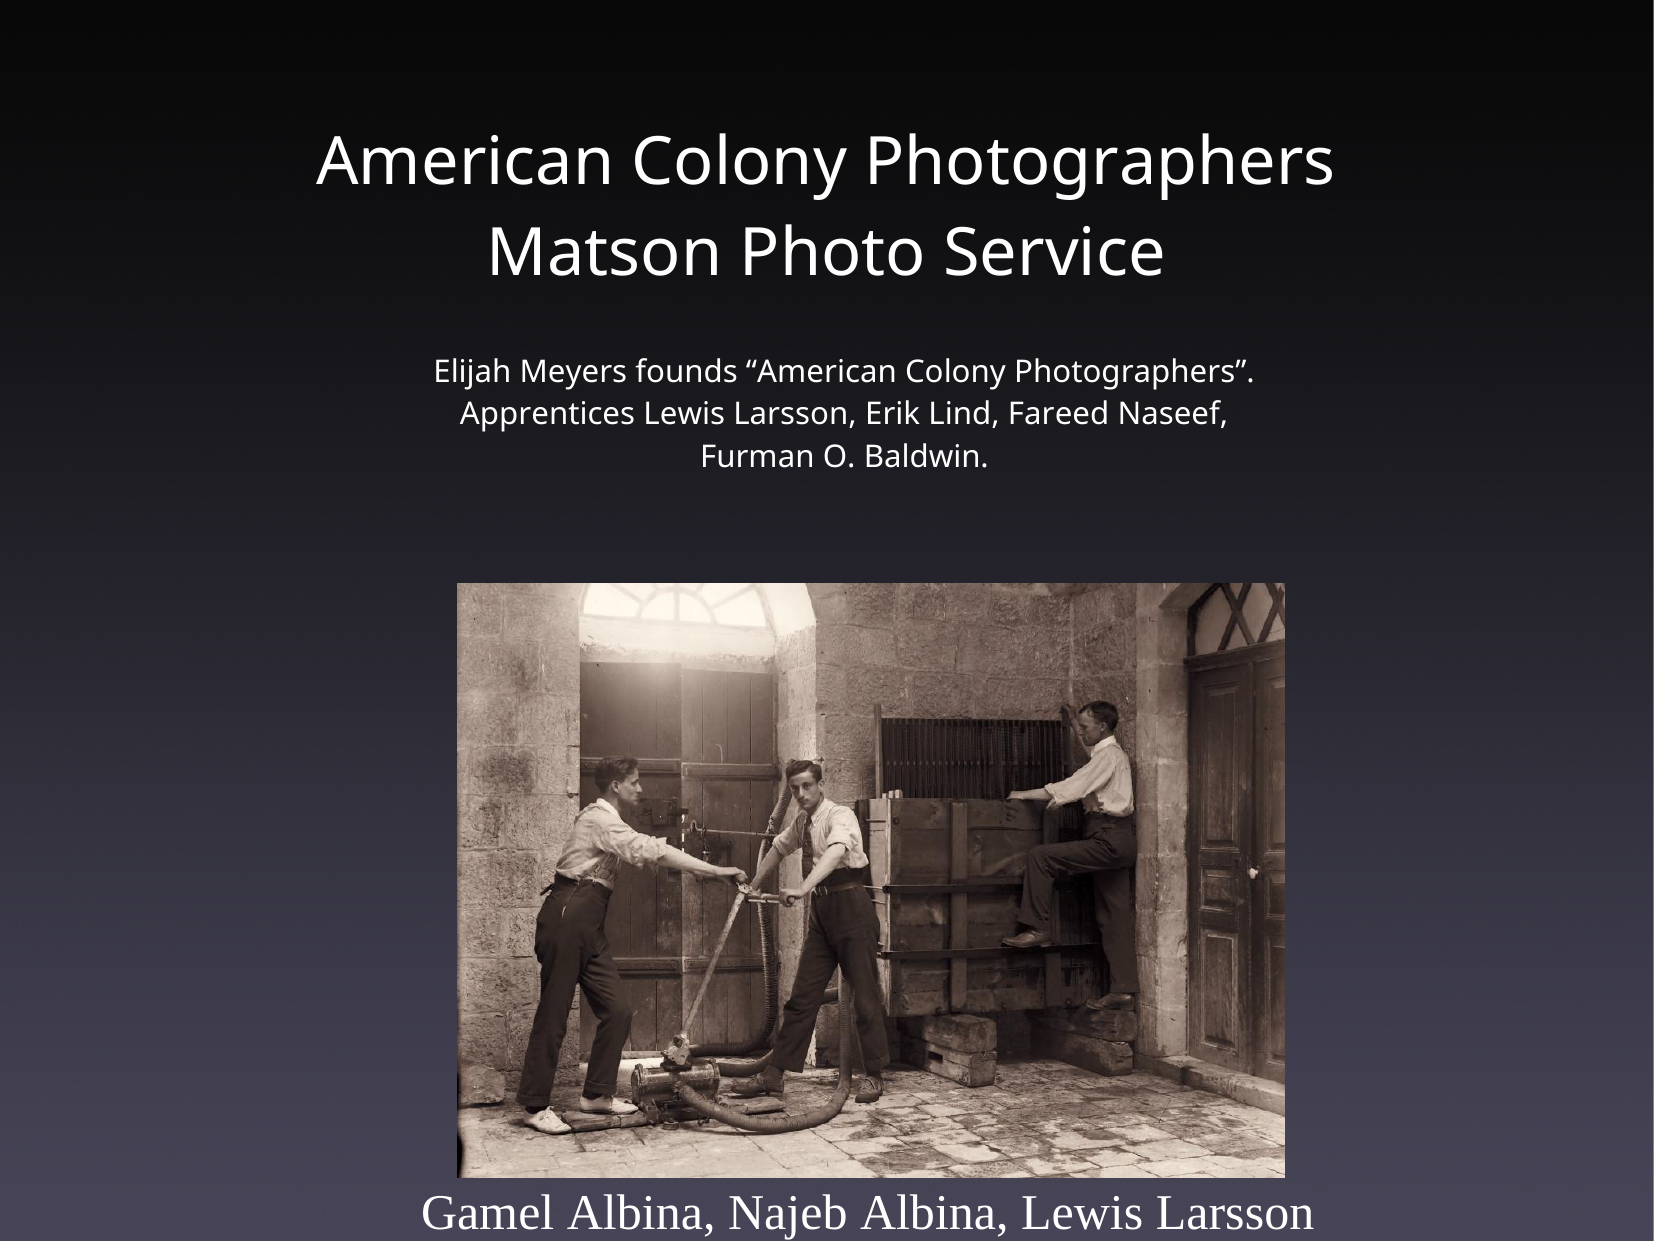

# American Colony Photographers Matson Photo Service
Elijah Meyers founds “American Colony Photographers”. Apprentices Lewis Larsson, Erik Lind, Fareed Naseef, Furman O. Baldwin.
Gamel Albina, Najeb Albina, Lewis Larsson